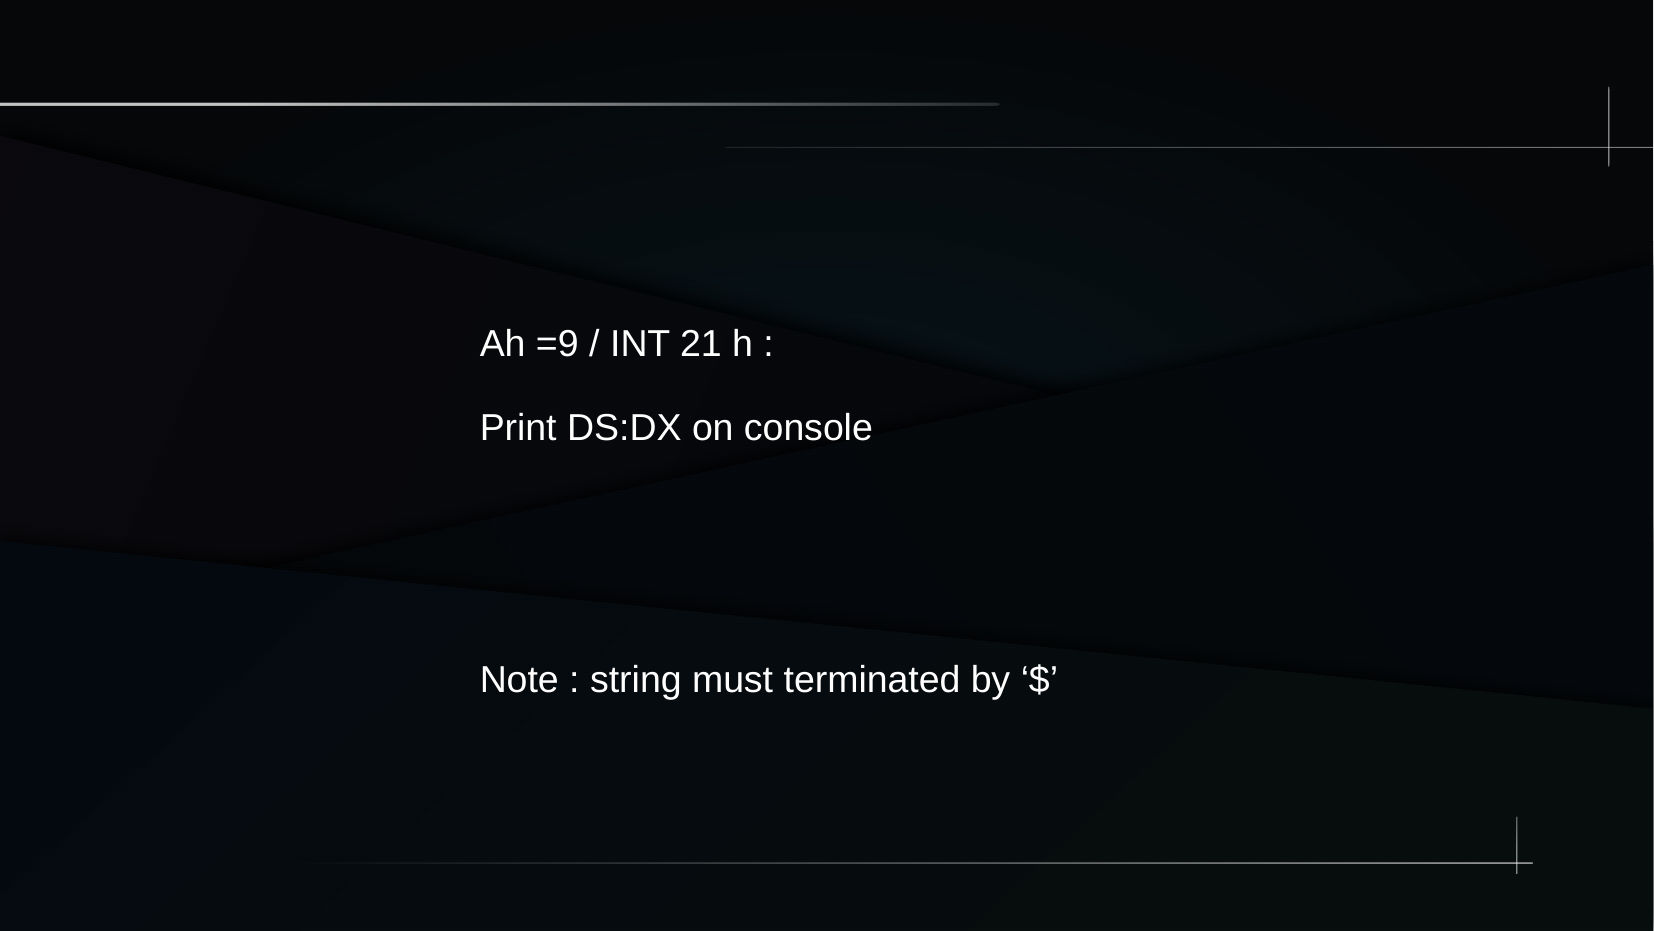

#
Ah =9 / INT 21 h :
Print DS:DX on console
Note : string must terminated by ‘$’